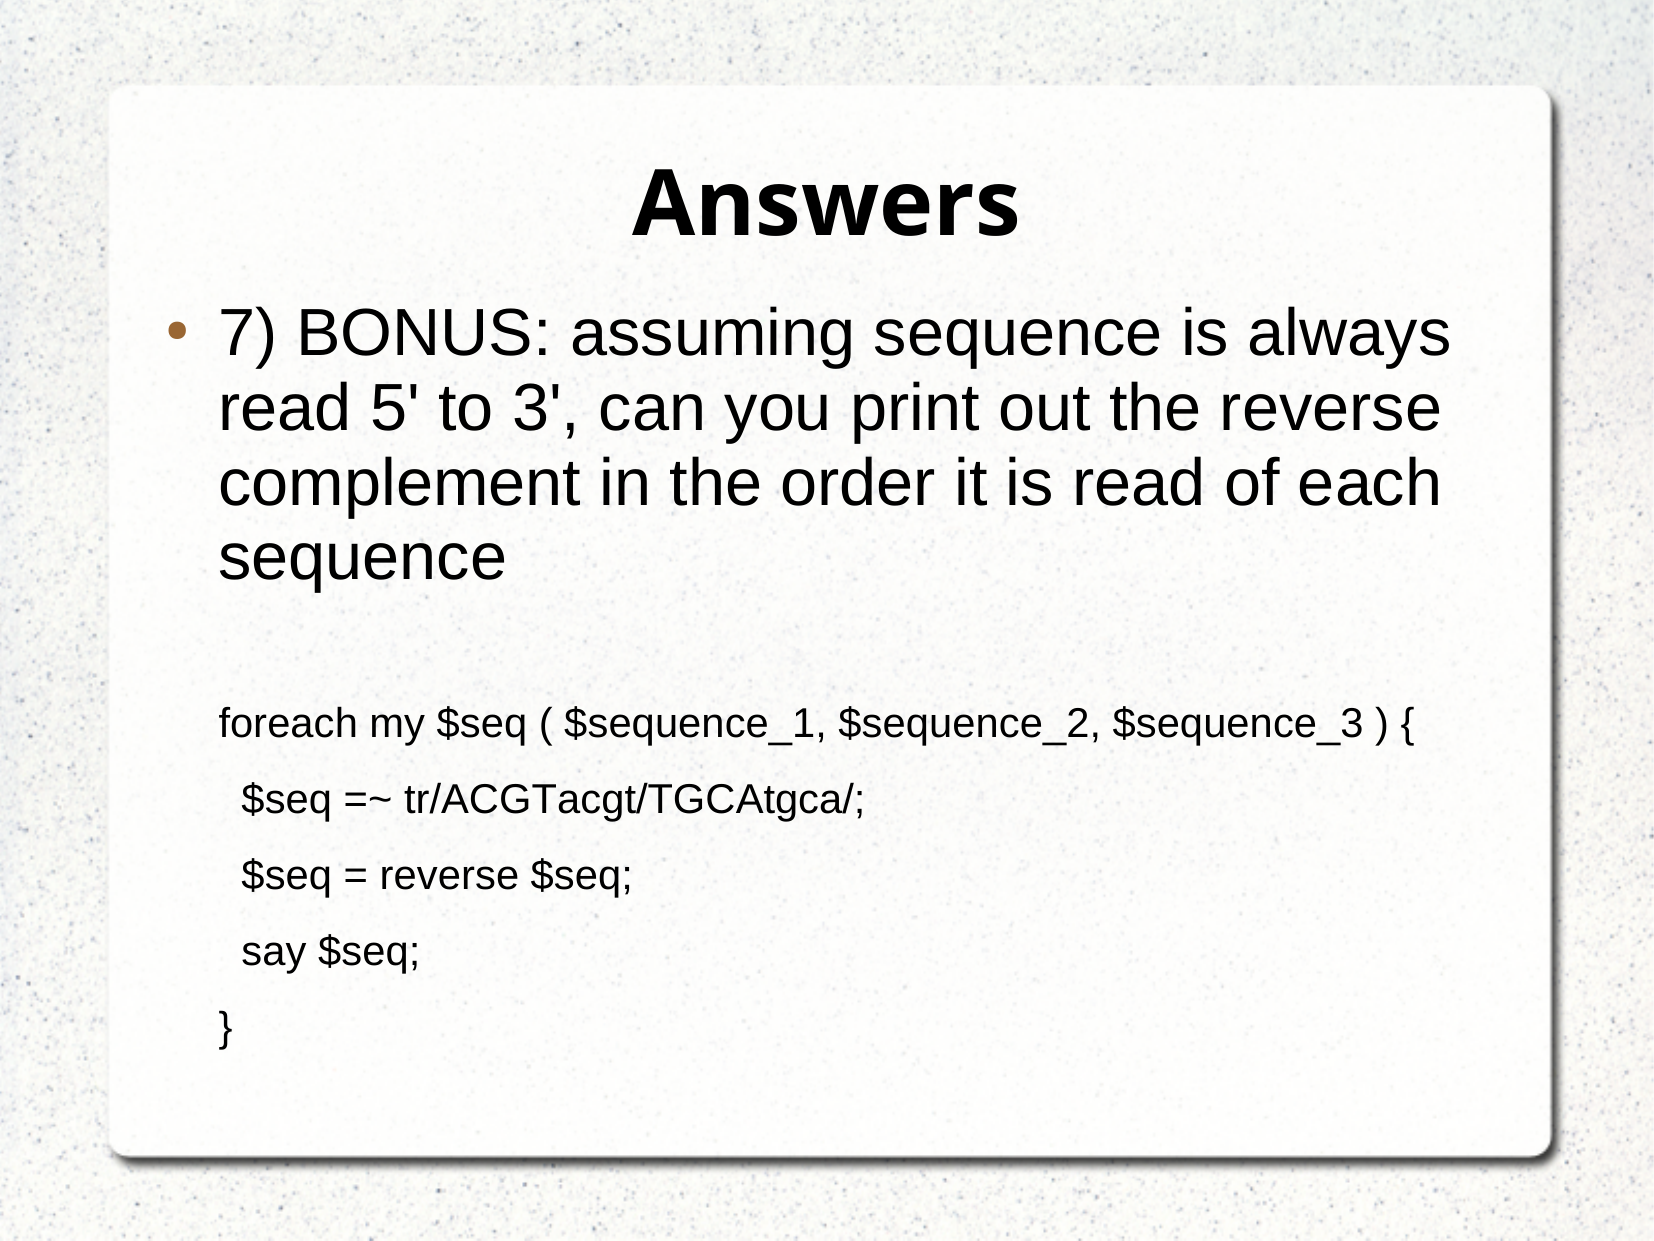

# Answers
7) BONUS: assuming sequence is always read 5' to 3', can you print out the reverse complement in the order it is read of each sequence
foreach my $seq ( $sequence_1, $sequence_2, $sequence_3 ) {
 $seq =~ tr/ACGTacgt/TGCAtgca/;
 $seq = reverse $seq;
 say $seq;
}